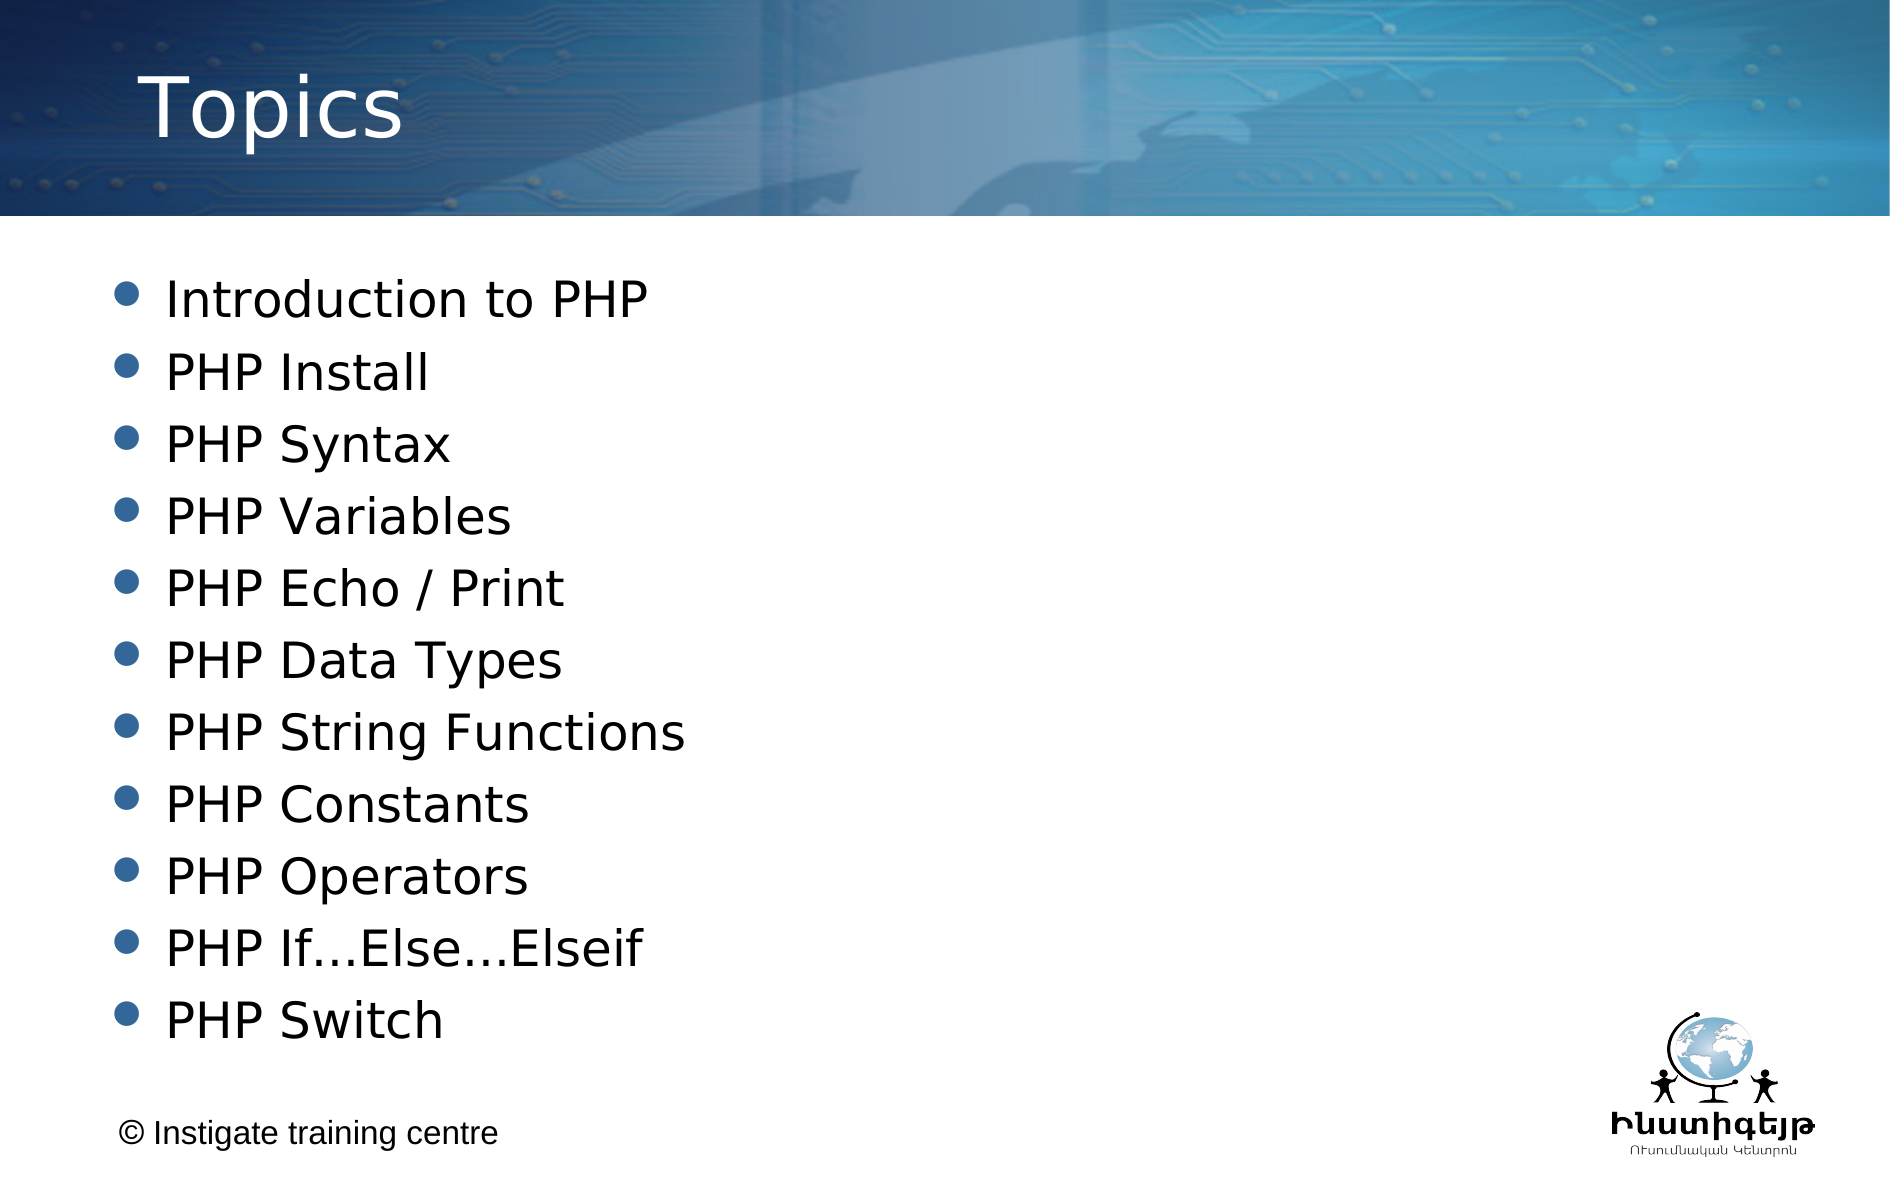

Topics
# Introduction to PHP
PHP Install
PHP Syntax
PHP Variables
PHP Echo / Print
PHP Data Types
PHP String Functions
PHP Constants
PHP Operators
PHP If...Else...Elseif
PHP Switch